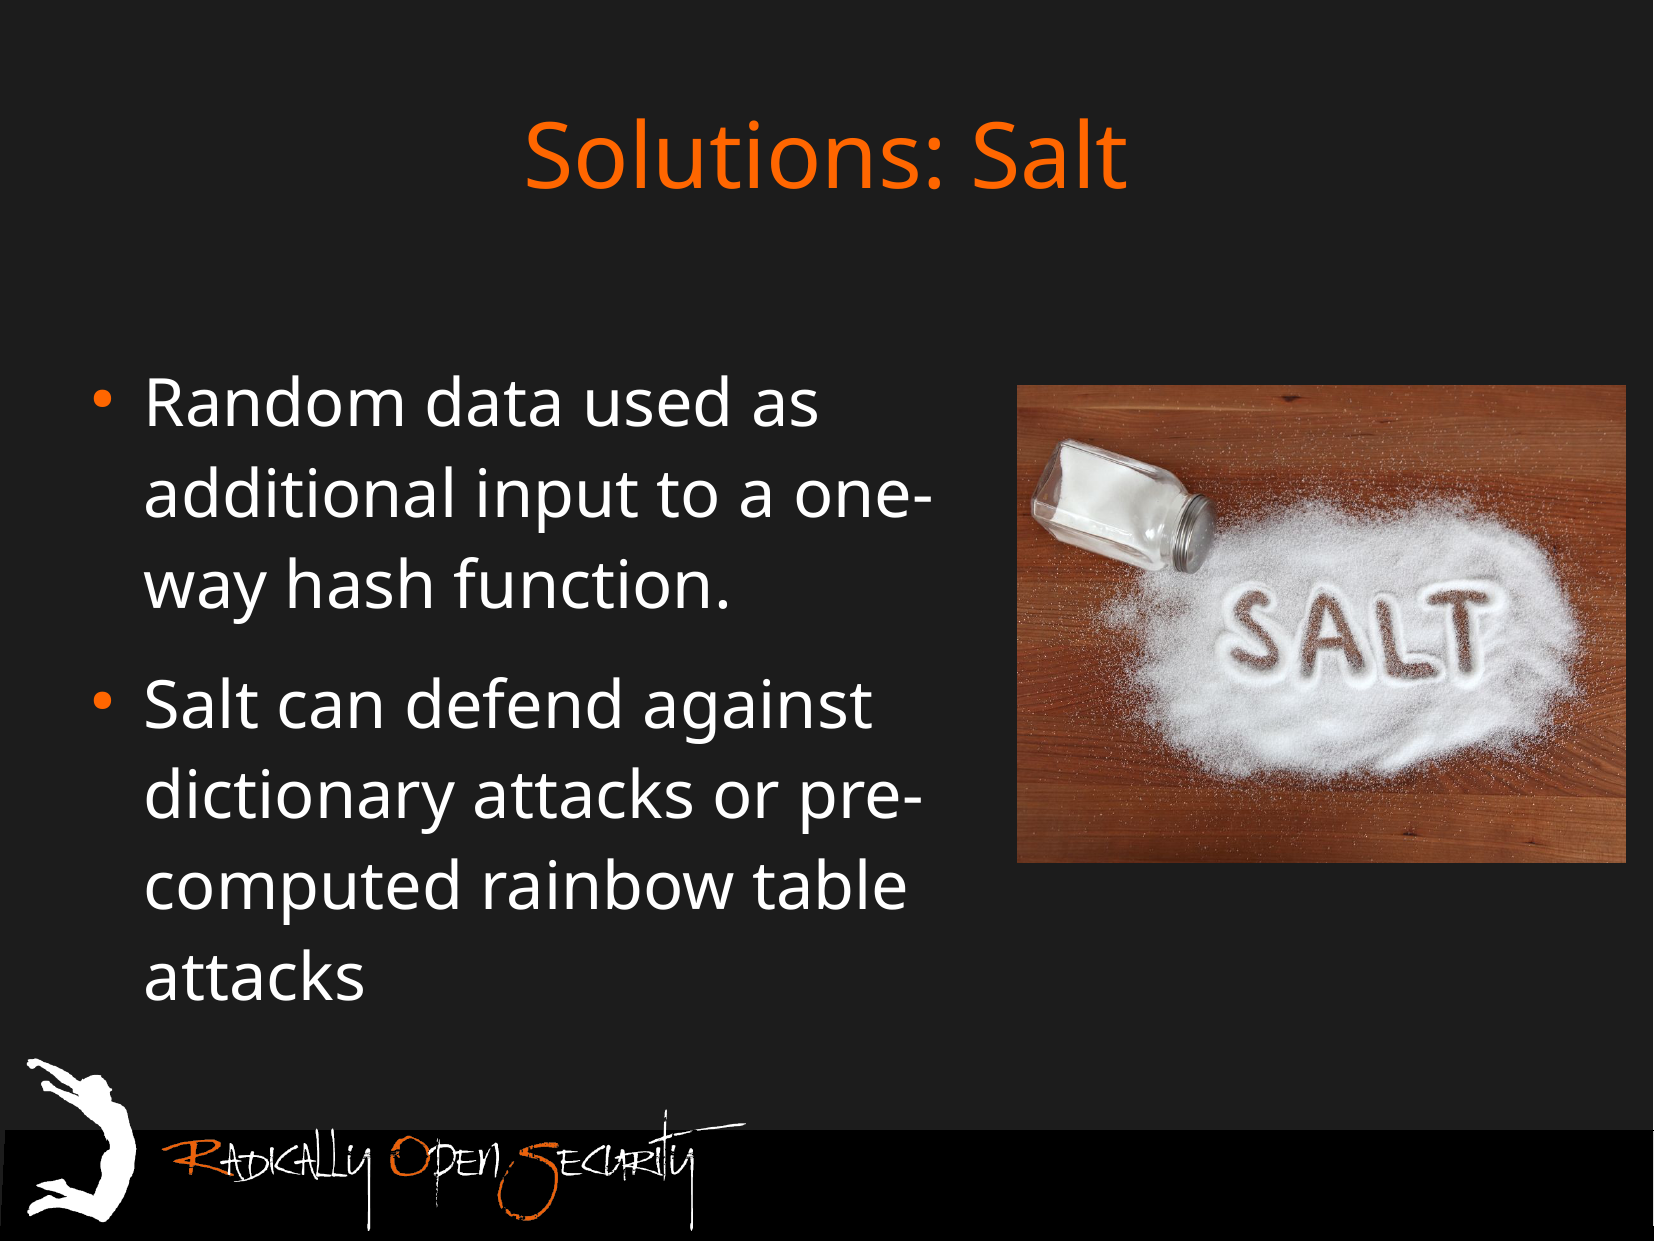

# Solutions: Salt
Random data used as additional input to a one-way hash function.
Salt can defend against dictionary attacks or pre-computed rainbow table attacks